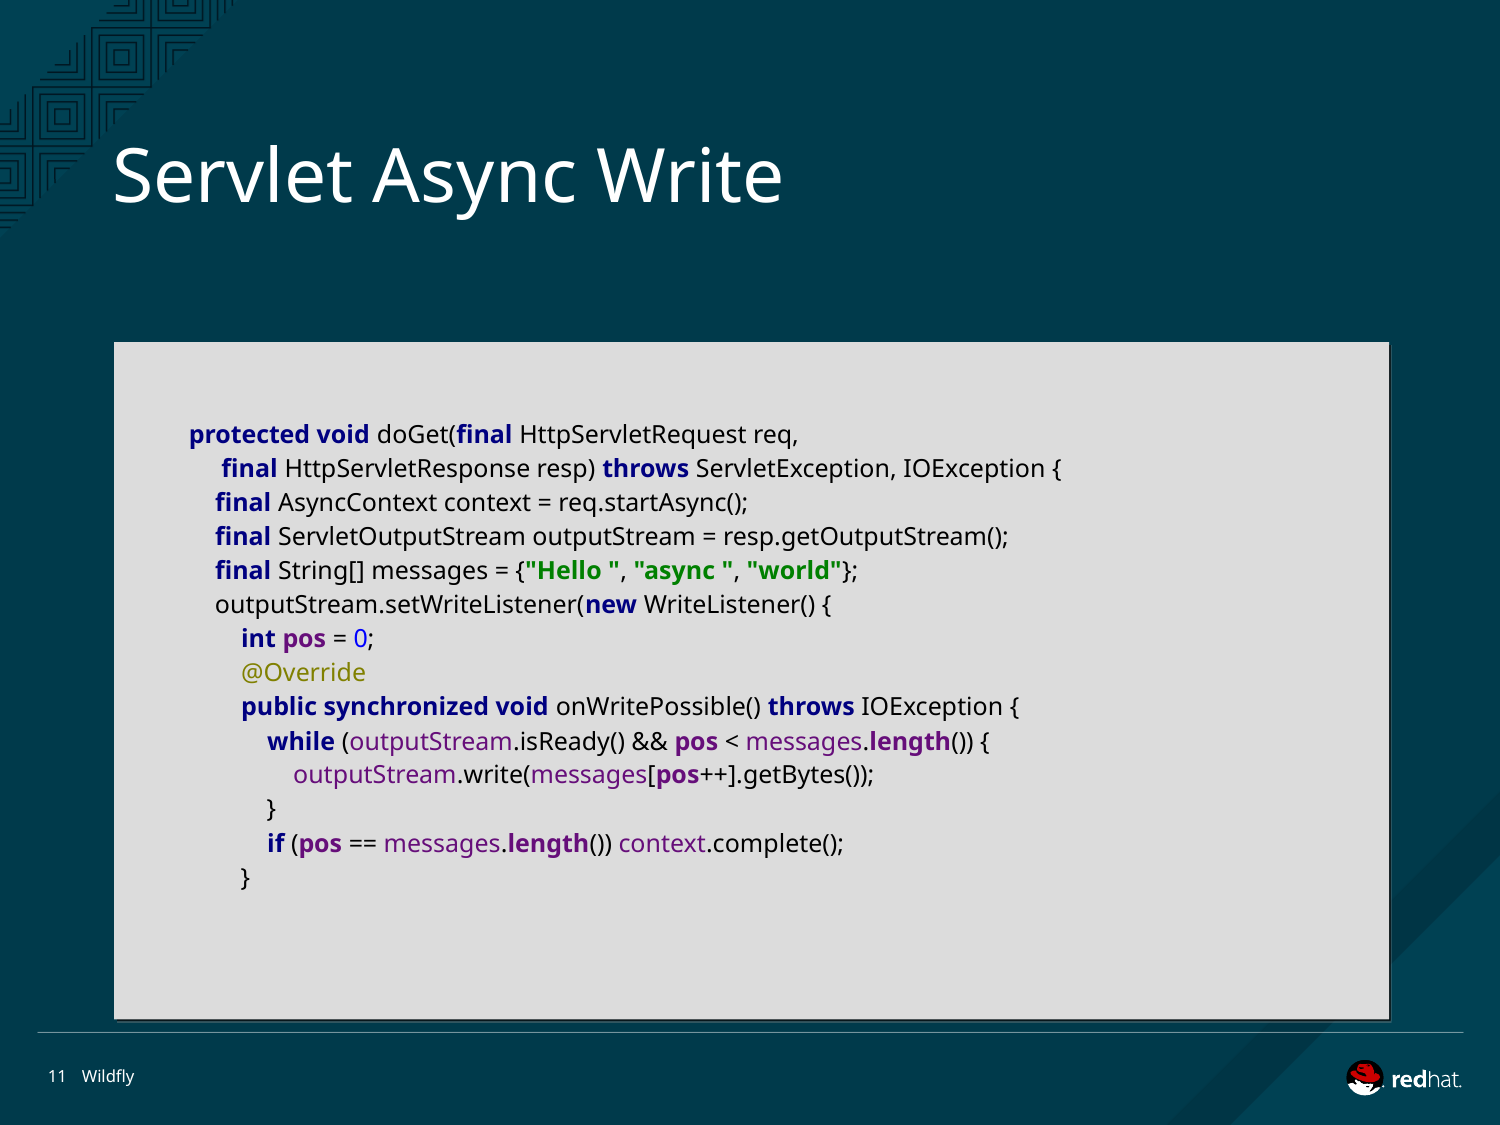

# Servlet Async Write
protected void doGet(final HttpServletRequest req,
 final HttpServletResponse resp) throws ServletException, IOException {
 final AsyncContext context = req.startAsync();
 final ServletOutputStream outputStream = resp.getOutputStream();
 final String[] messages = {"Hello ", "async ", "world"};
 outputStream.setWriteListener(new WriteListener() {
 int pos = 0;
 @Override
 public synchronized void onWritePossible() throws IOException {
 while (outputStream.isReady() && pos < messages.length()) {
 outputStream.write(messages[pos++].getBytes());
 }
 if (pos == messages.length()) context.complete();
 }
11
Wildfly